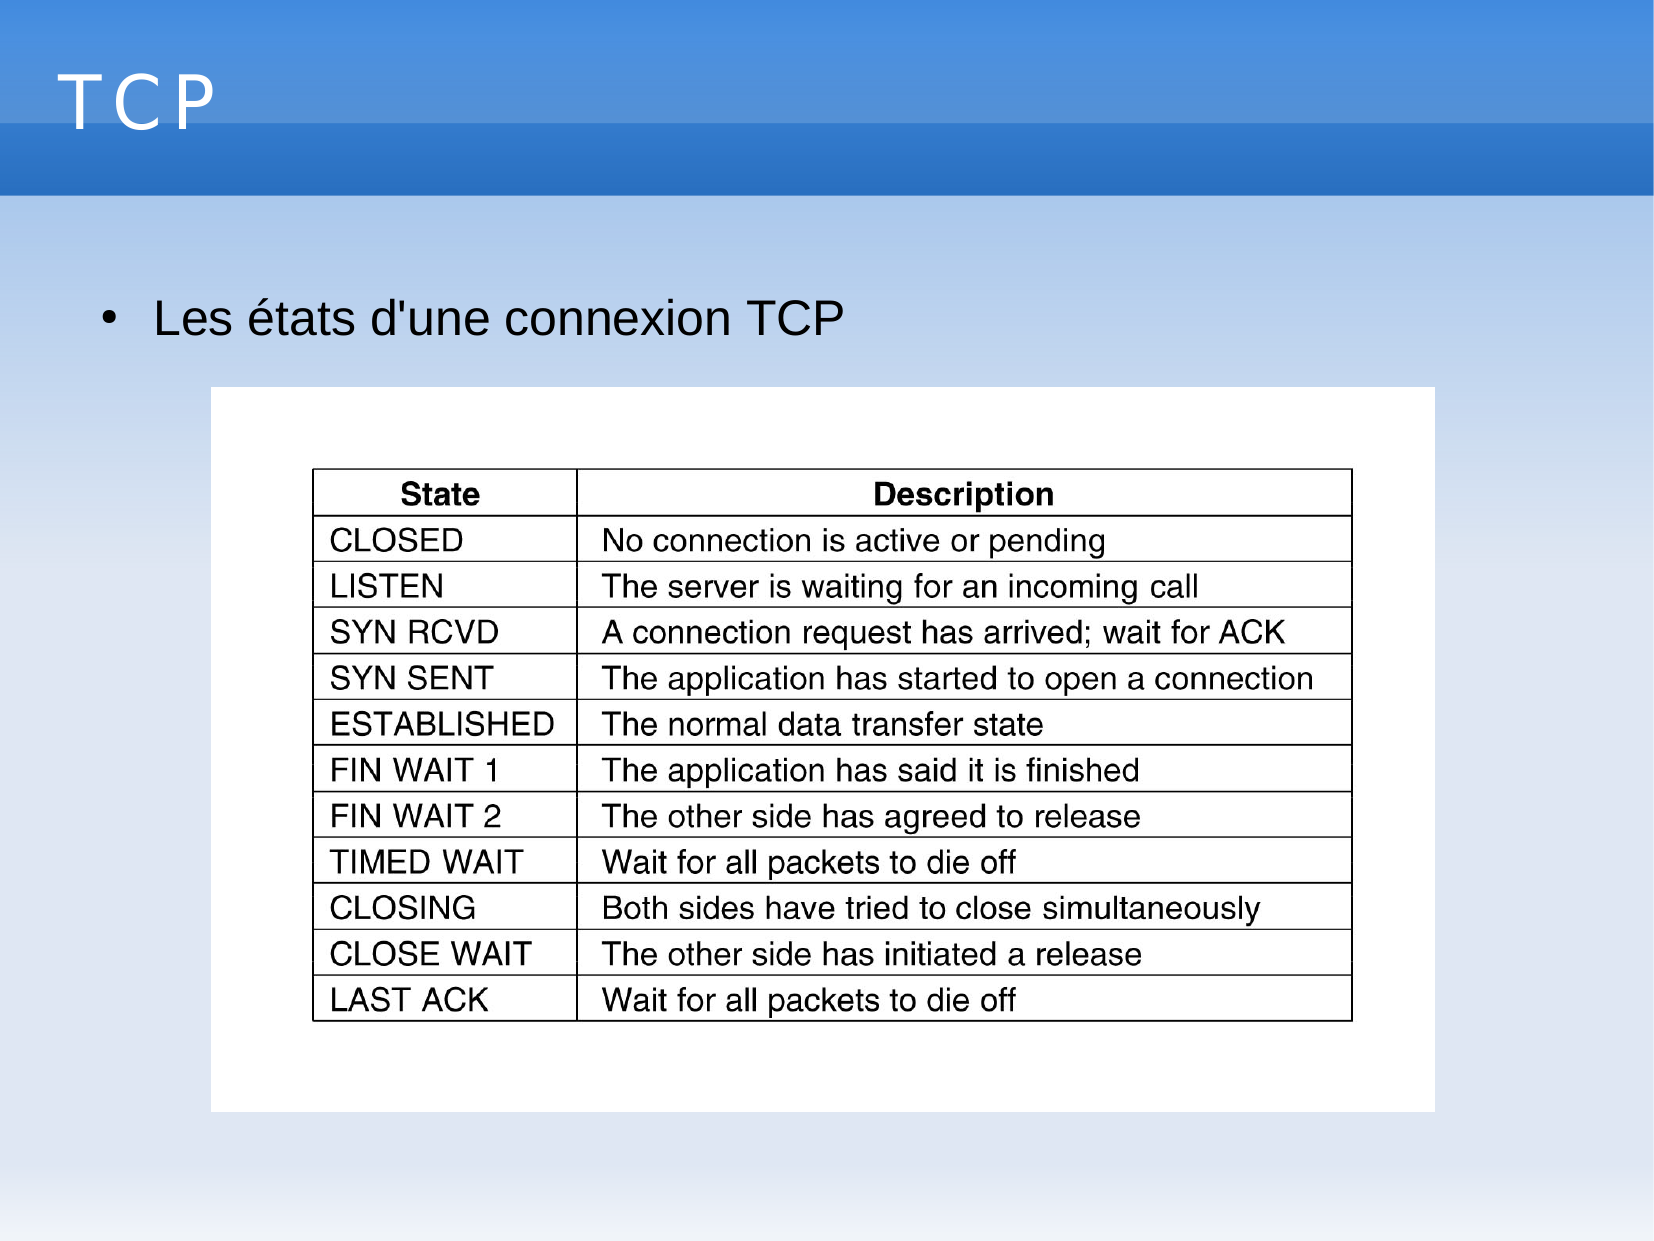

# TCP
Les états d'une connexion TCP